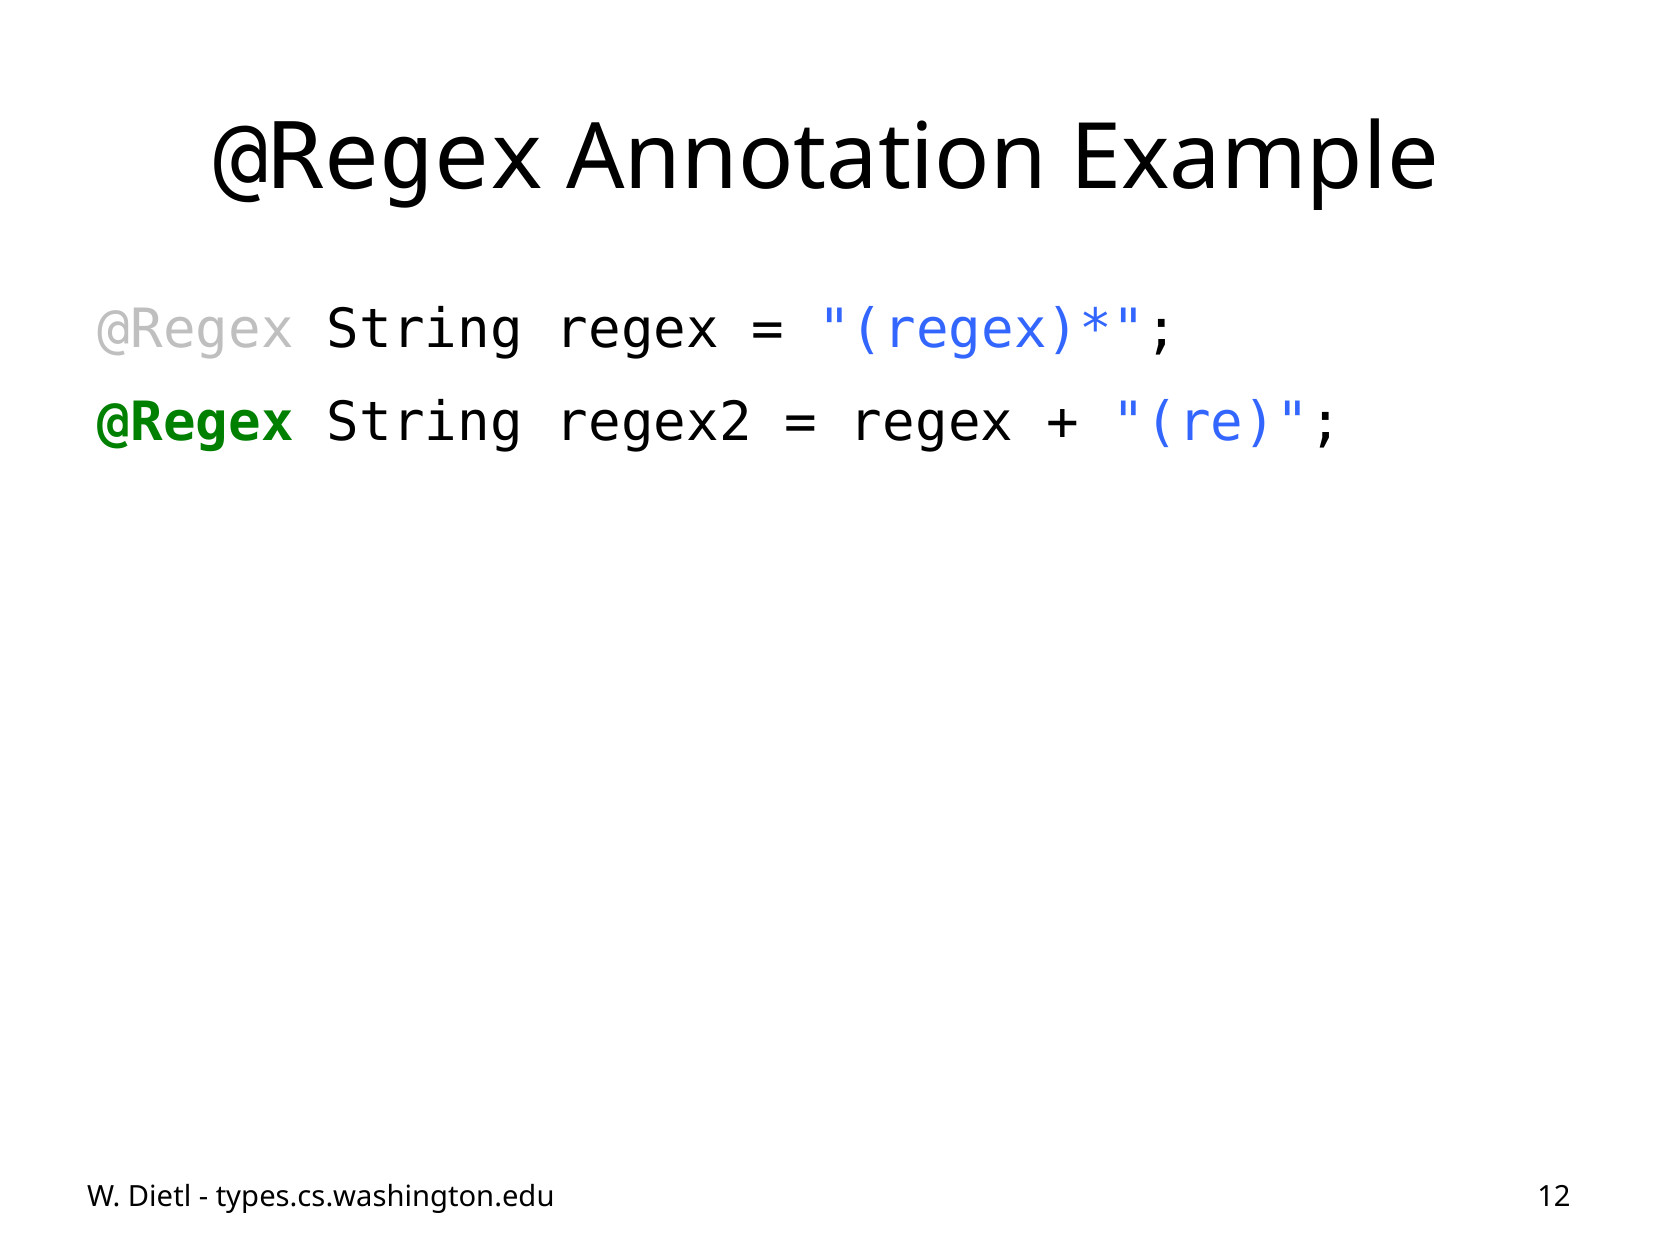

# @Regex Annotation Example
@Regex String regex = "(regex)*";
@Regex String regex2 = regex + "(re)";
W. Dietl - types.cs.washington.edu
12